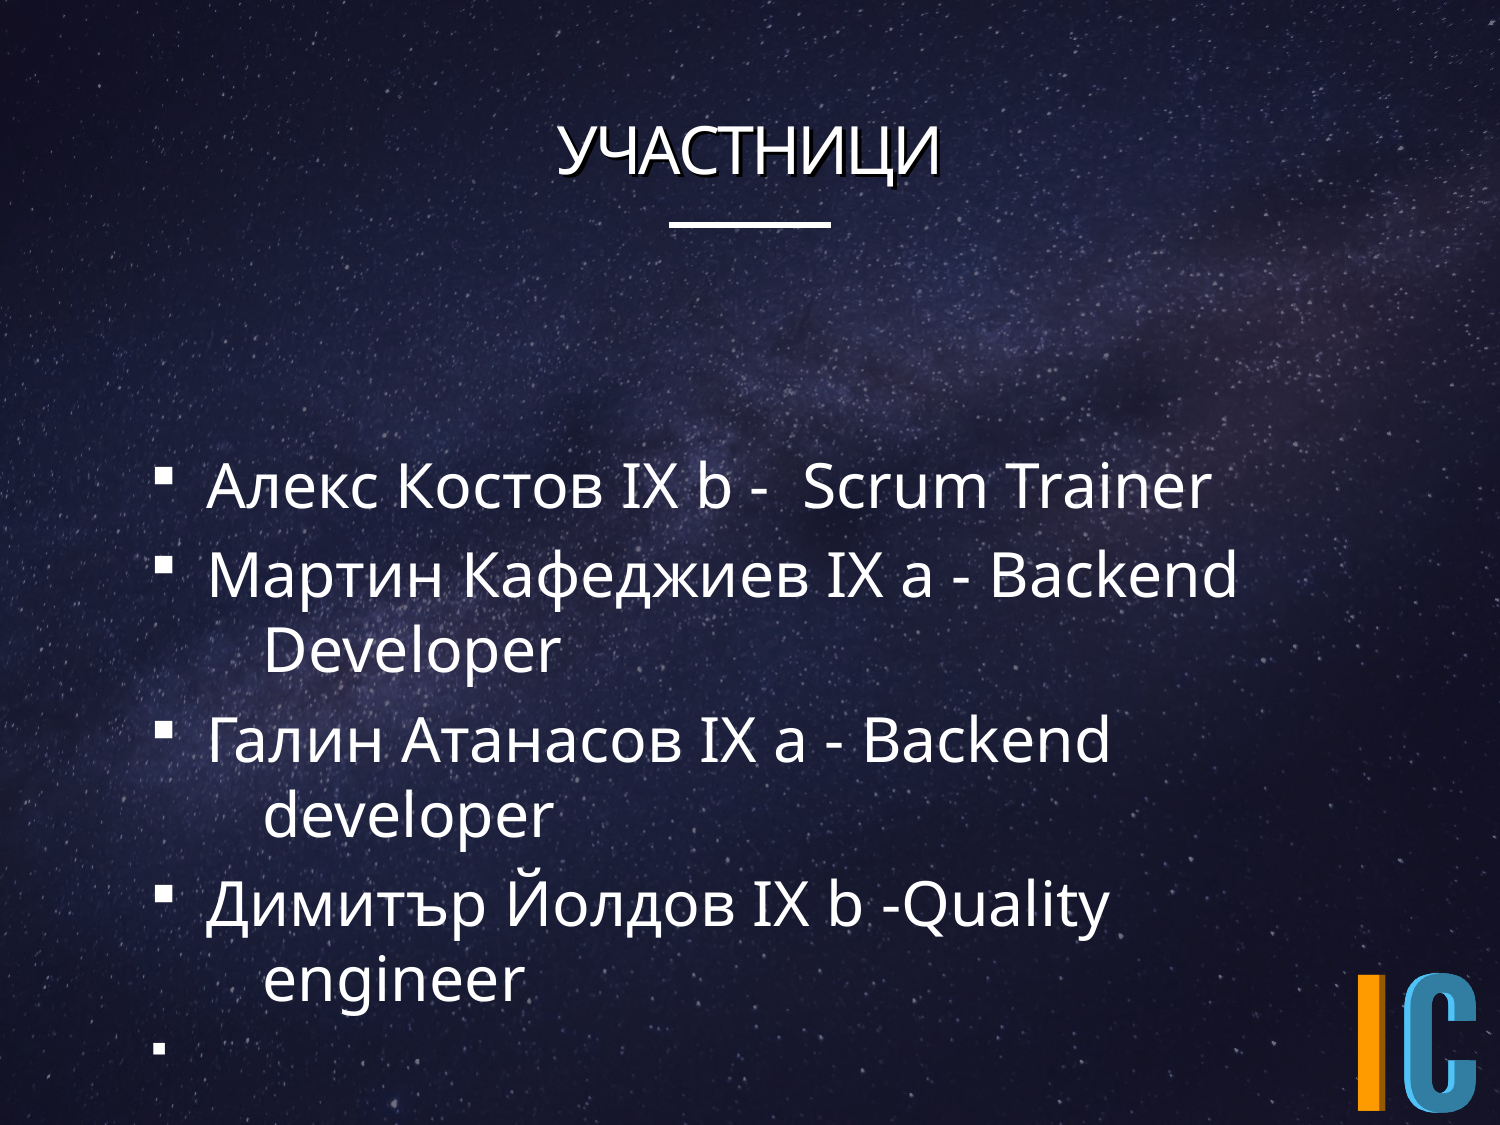

# Участници
Алекс Костов IX b -  Scrum Trainer
Мартин Кафеджиев IX a - Backend Developer
Галин Атанасов IX a - Backend developer
Димитър Йолдов IX b -Quality engineer